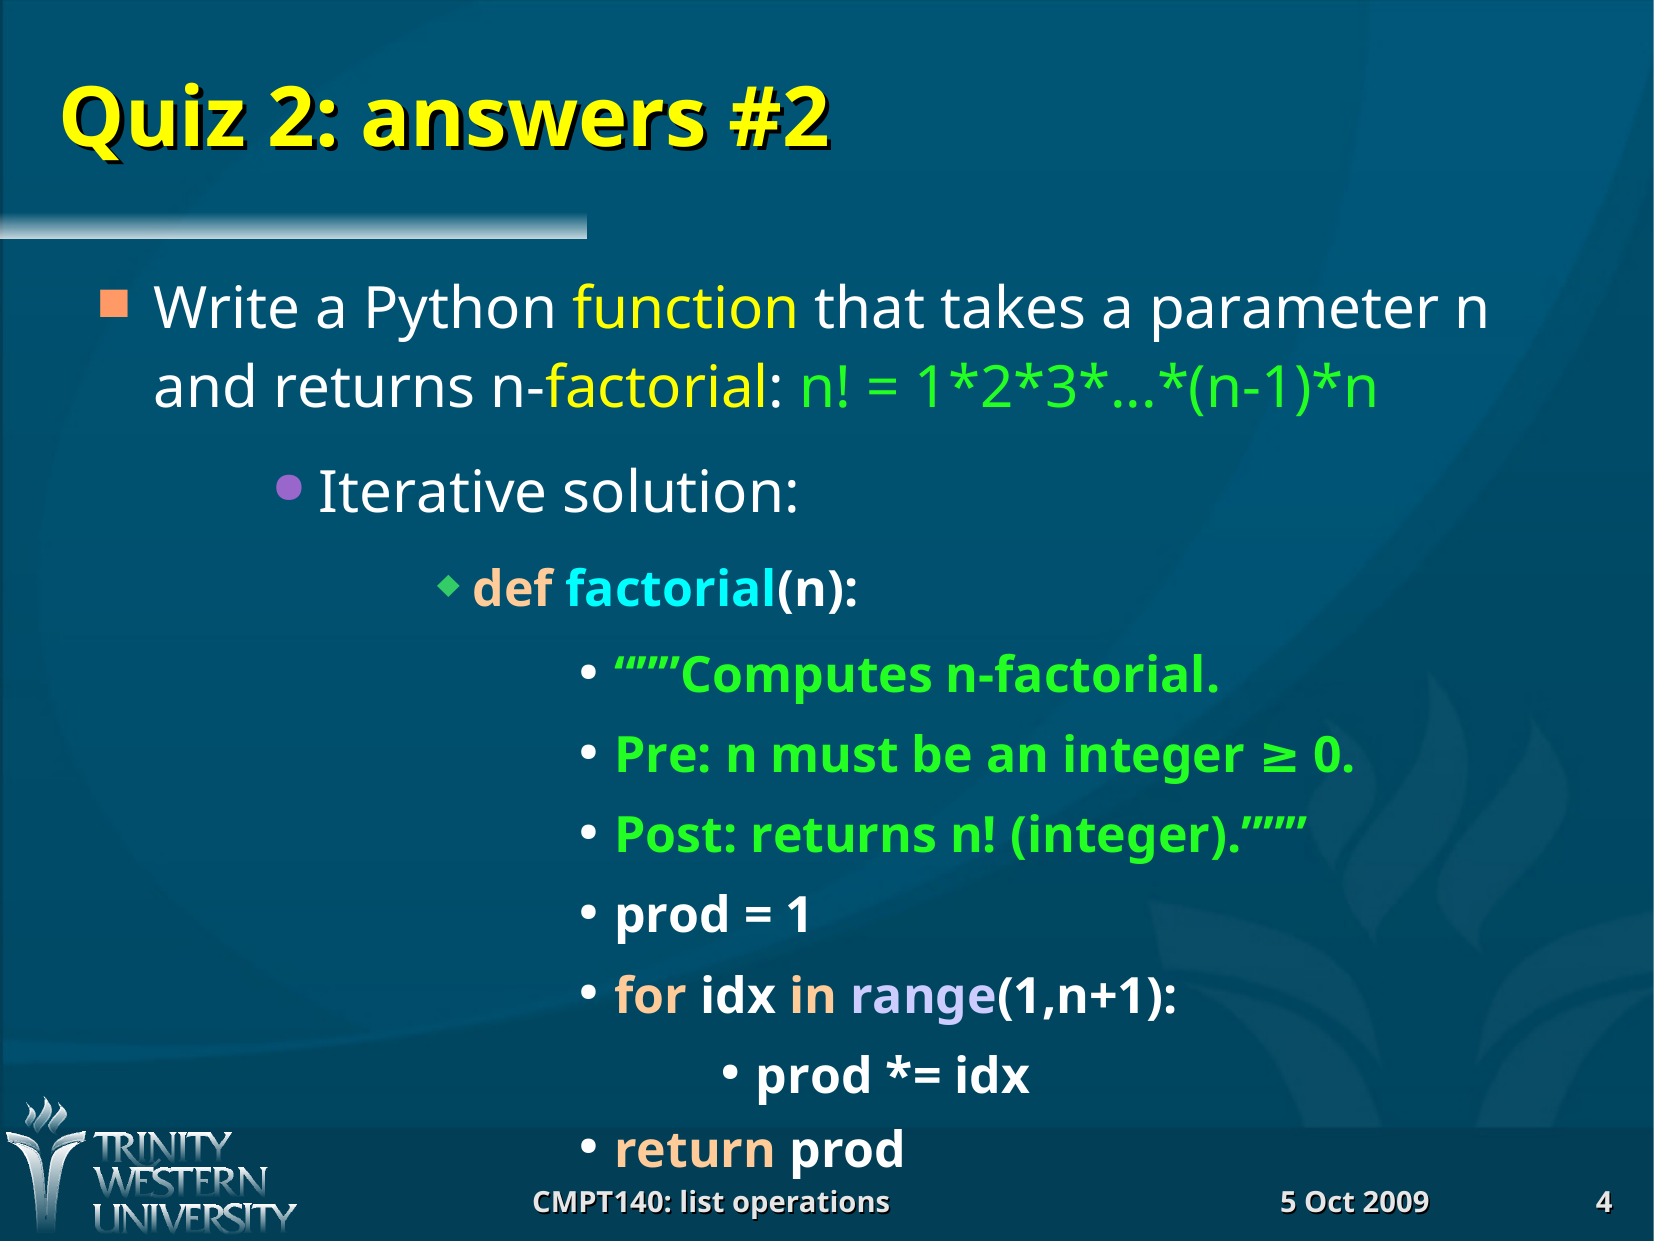

# Quiz 2: answers #2
Write a Python function that takes a parameter n and returns n-factorial: n! = 1*2*3*...*(n-1)*n
Iterative solution:
def factorial(n):
“””Computes n-factorial.
Pre: n must be an integer ≥ 0.
Post: returns n! (integer).”””
prod = 1
for idx in range(1,n+1):
prod *= idx
return prod
CMPT140: list operations
5 Oct 2009
4